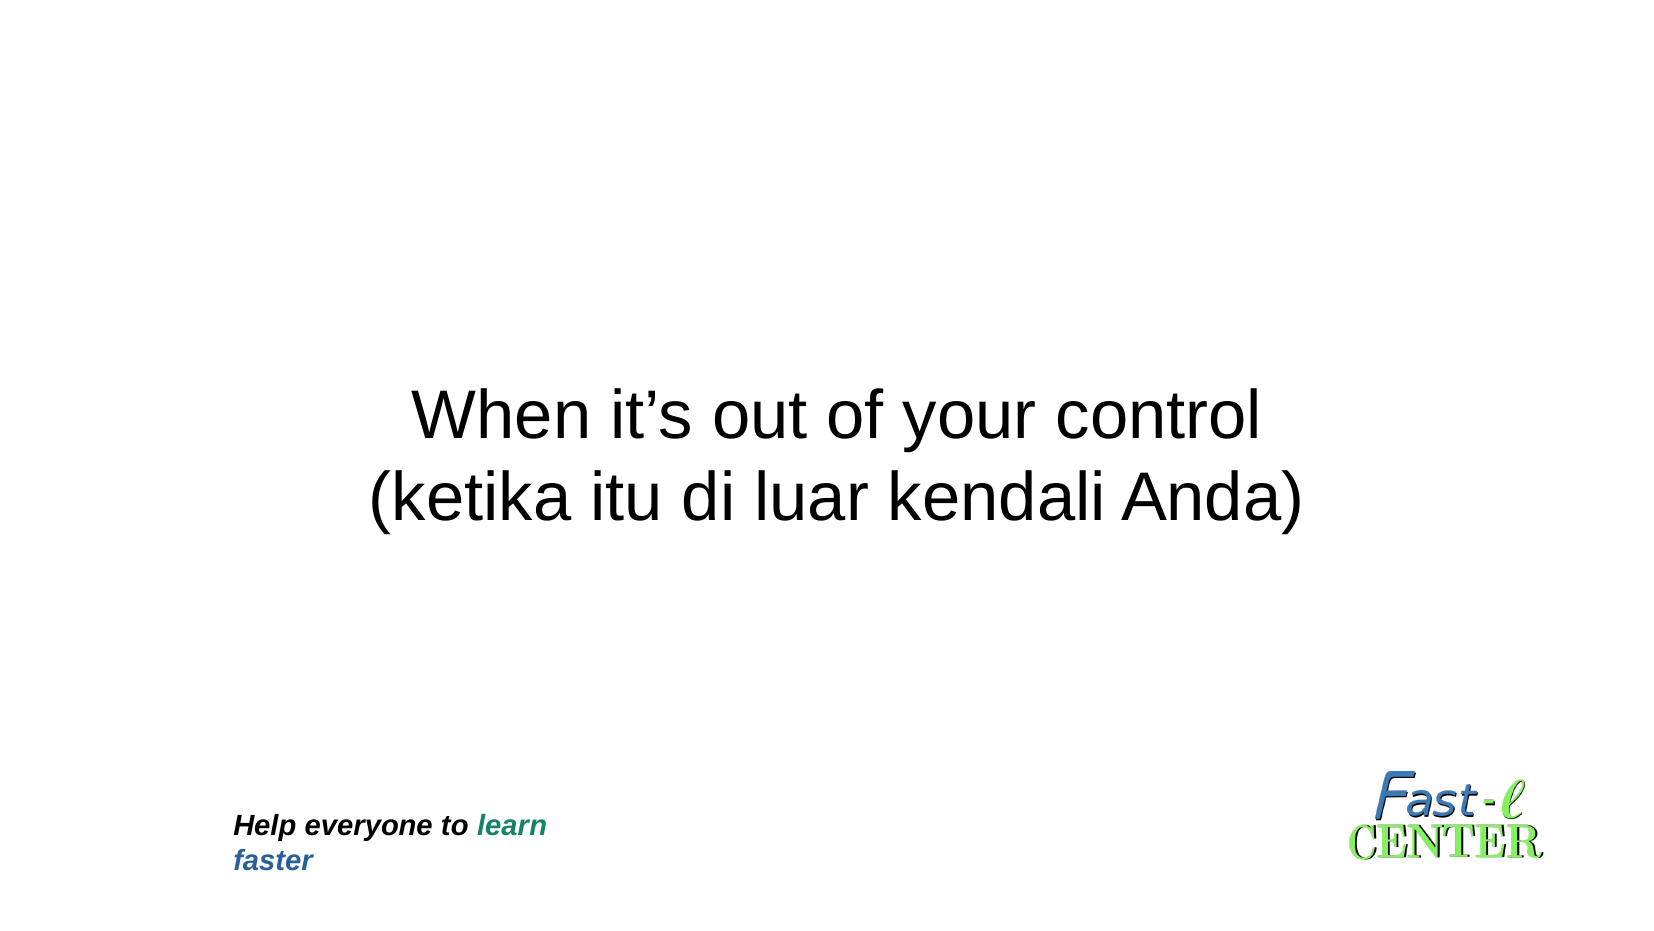

When it’s out of your control
(ketika itu di luar kendali Anda)
Help everyone to learn faster